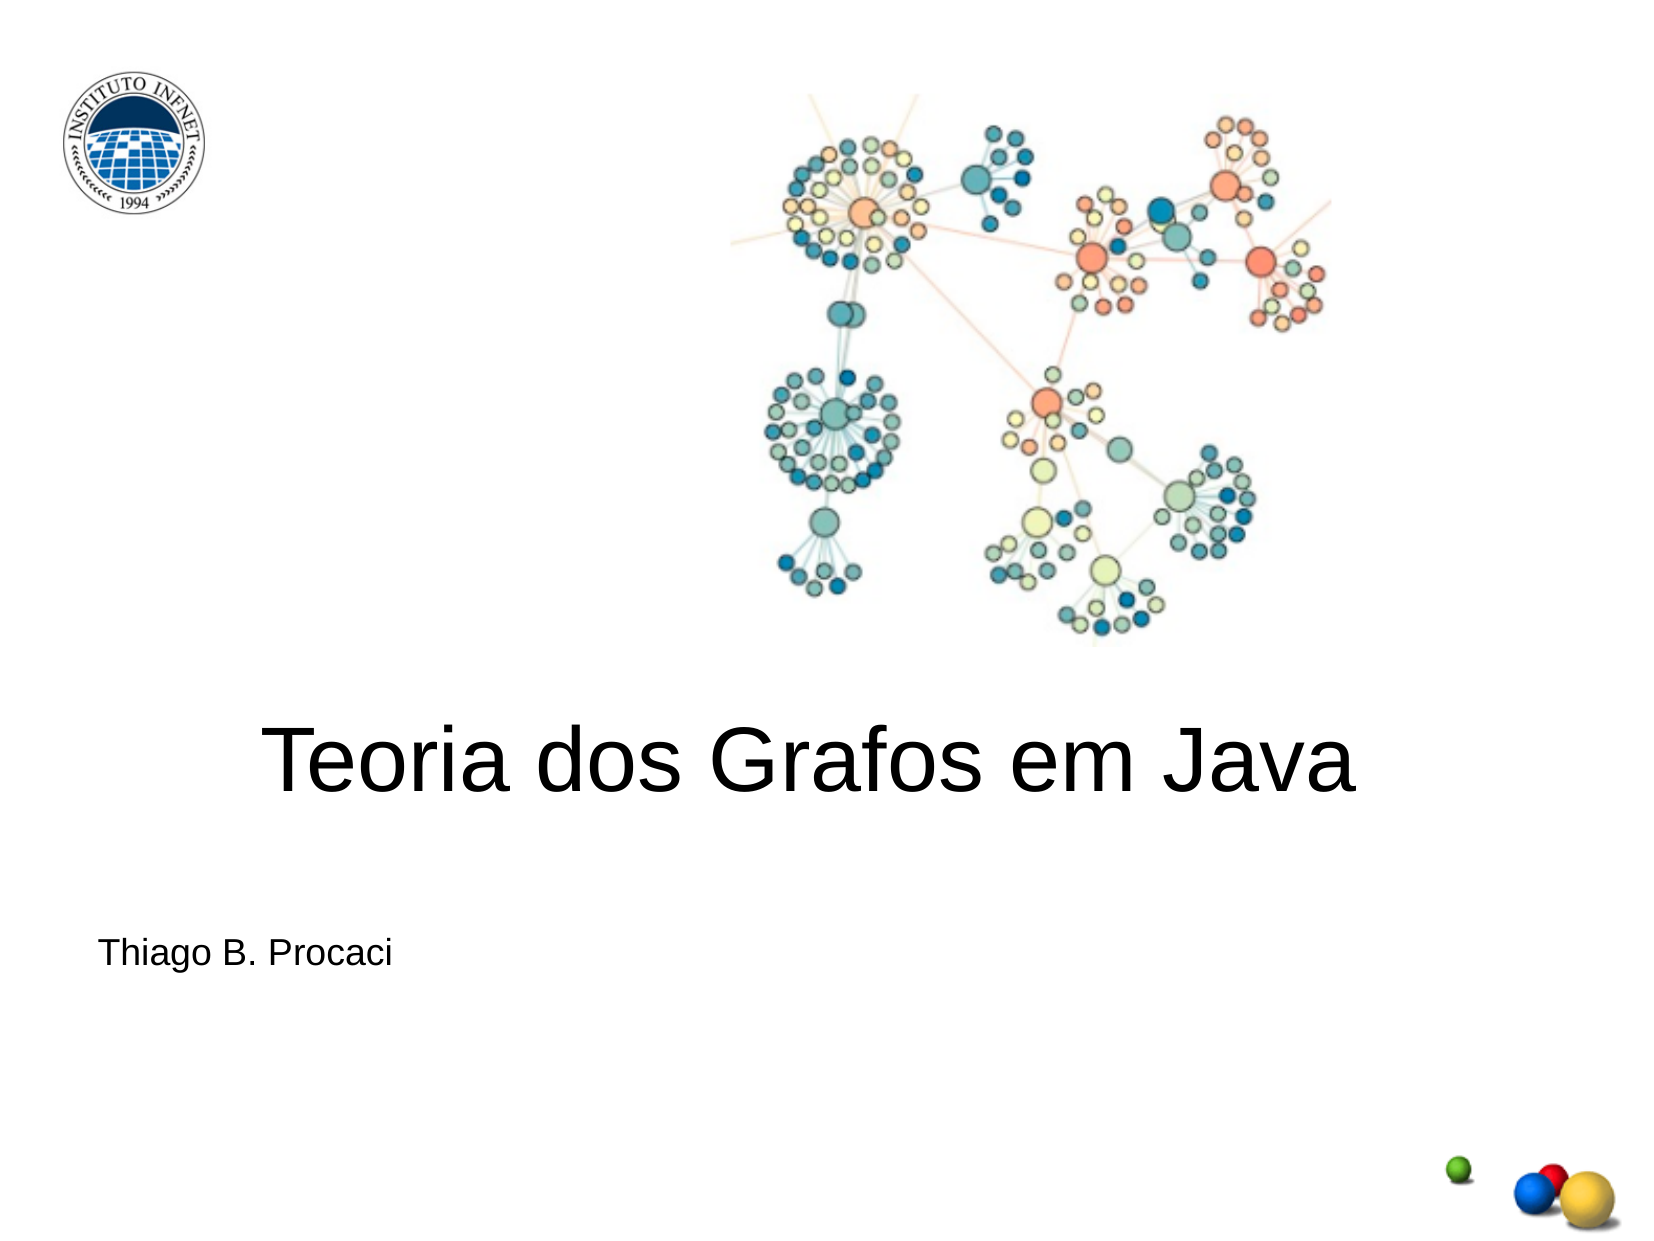

# Teoria dos Grafos em Java
Thiago B. Procaci